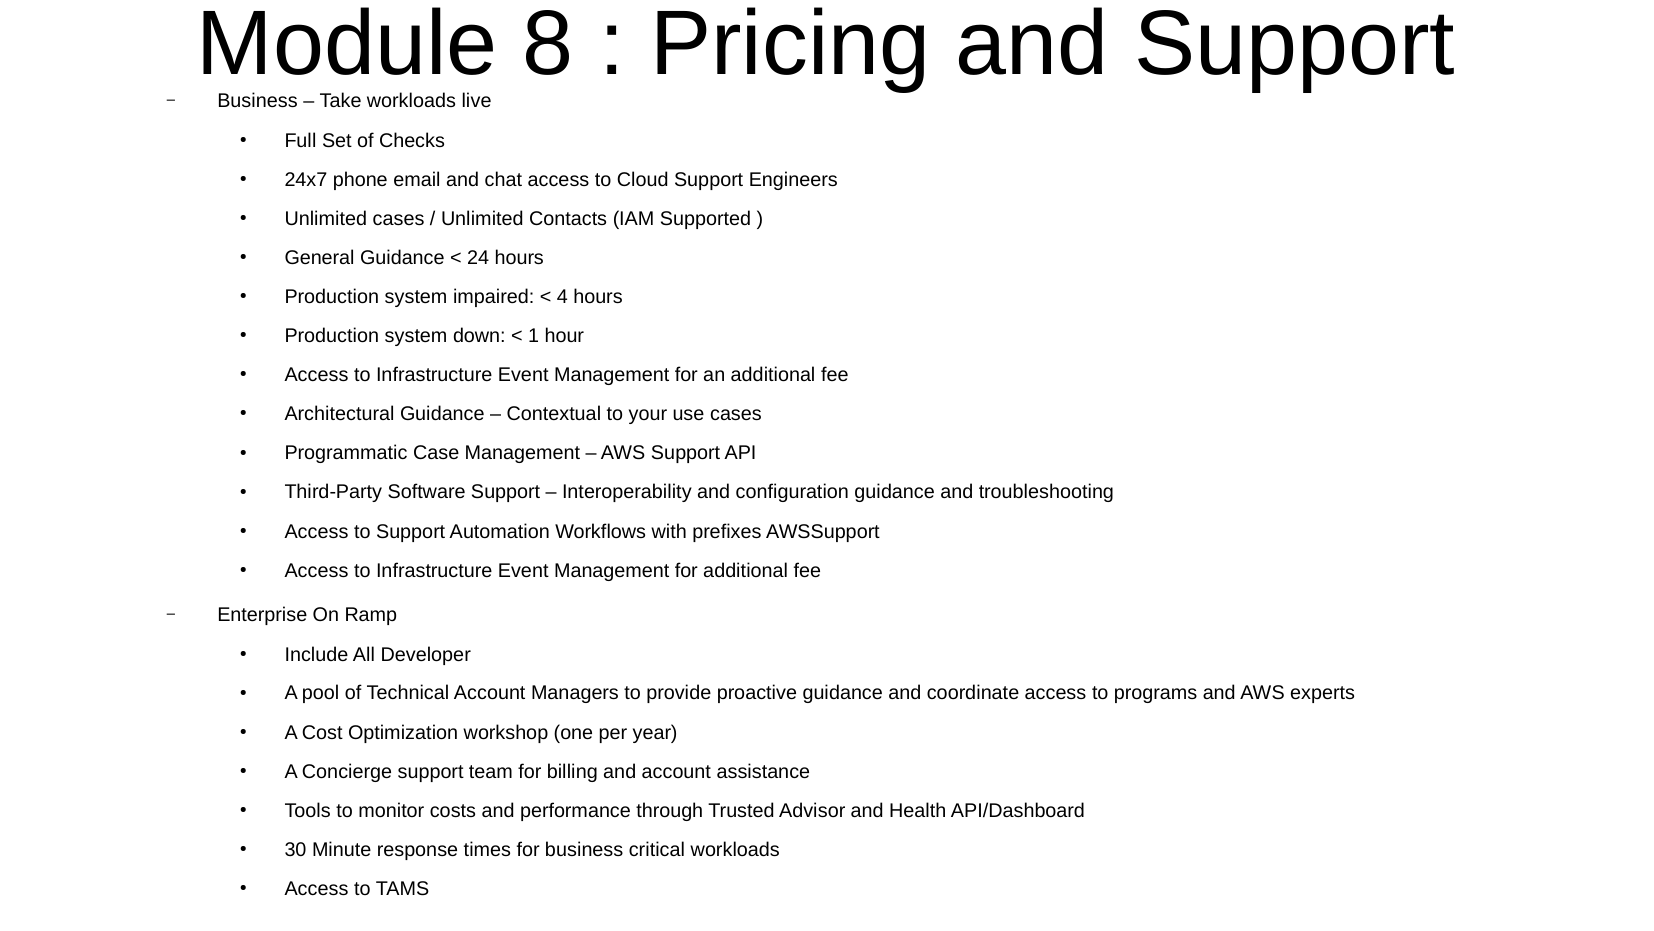

# Module 8 : Pricing and Support
Business – Take workloads live
Full Set of Checks
24x7 phone email and chat access to Cloud Support Engineers
Unlimited cases / Unlimited Contacts (IAM Supported )
General Guidance < 24 hours
Production system impaired: < 4 hours
Production system down: < 1 hour
Access to Infrastructure Event Management for an additional fee
Architectural Guidance – Contextual to your use cases
Programmatic Case Management – AWS Support API
Third-Party Software Support – Interoperability and configuration guidance and troubleshooting
Access to Support Automation Workflows with prefixes AWSSupport
Access to Infrastructure Event Management for additional fee
Enterprise On Ramp
Include All Developer
A pool of Technical Account Managers to provide proactive guidance and coordinate access to programs and AWS experts
A Cost Optimization workshop (one per year)
A Concierge support team for billing and account assistance
Tools to monitor costs and performance through Trusted Advisor and Health API/Dashboard
30 Minute response times for business critical workloads
Access to TAMS